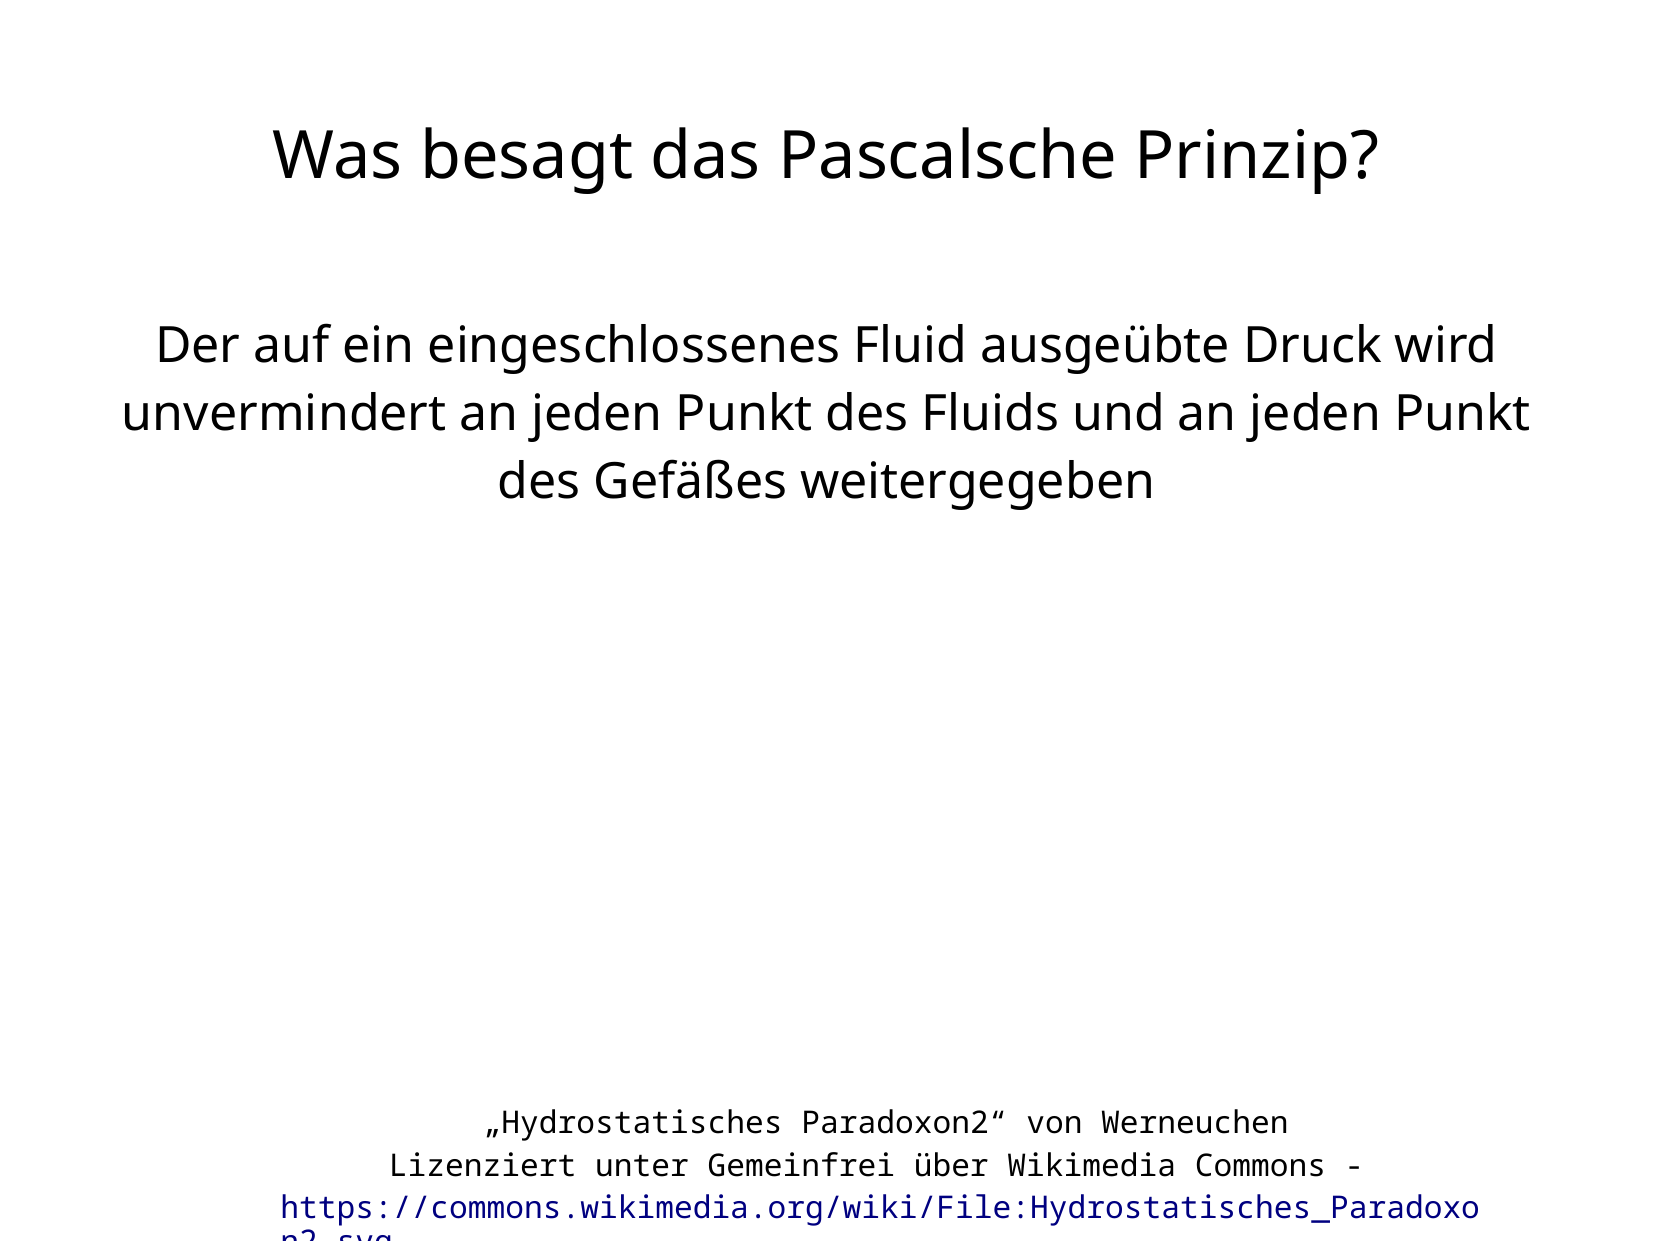

# Was besagt das Pascalsche Prinzip?
Der auf ein eingeschlossenes Fluid ausgeübte Druck wird unvermindert an jeden Punkt des Fluids und an jeden Punkt des Gefäßes weitergegeben
„Hydrostatisches Paradoxon2“ von Werneuchen
Lizenziert unter Gemeinfrei über Wikimedia Commons - https://commons.wikimedia.org/wiki/File:Hydrostatisches_Paradoxon2.svg